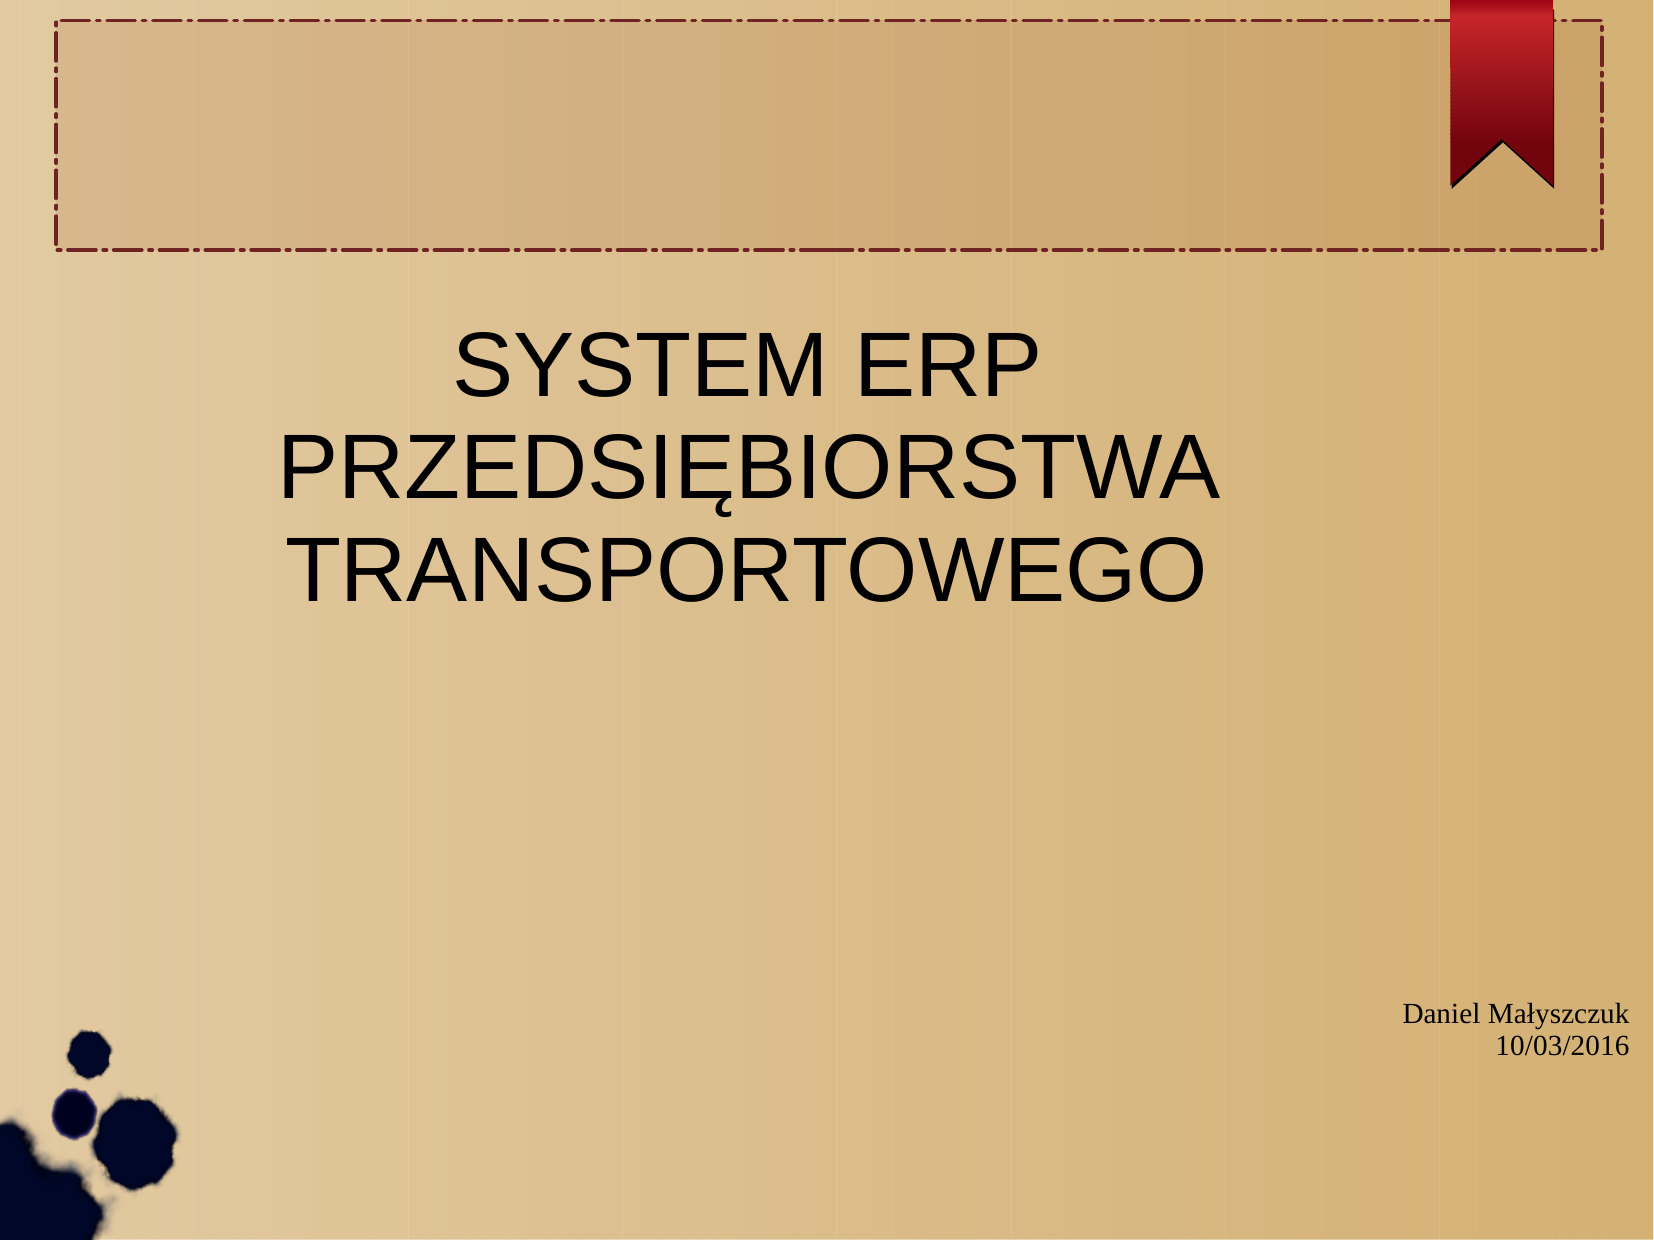

SYSTEM ERP PRZEDSIĘBIORSTWA TRANSPORTOWEGO
# Daniel Małyszczuk 10/03/2016